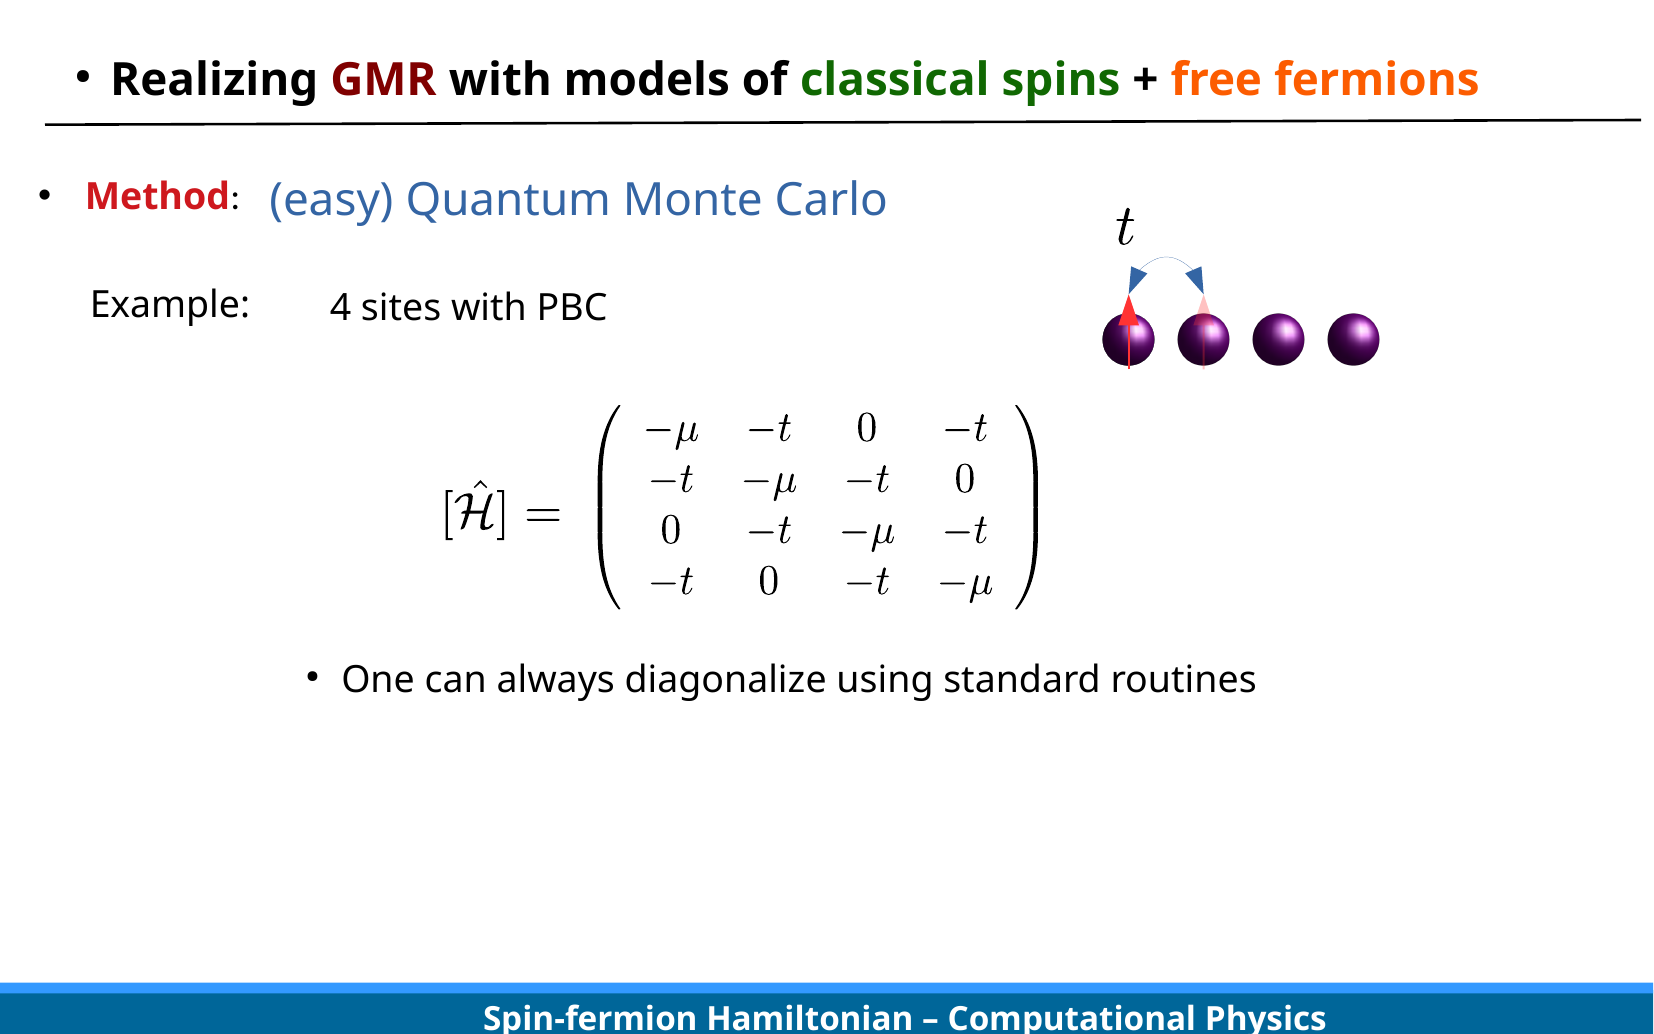

Realizing GMR with models of classical spins + free fermions
(easy) Quantum Monte Carlo
Method:
Example:
4 sites with PBC
One can always diagonalize using standard routines